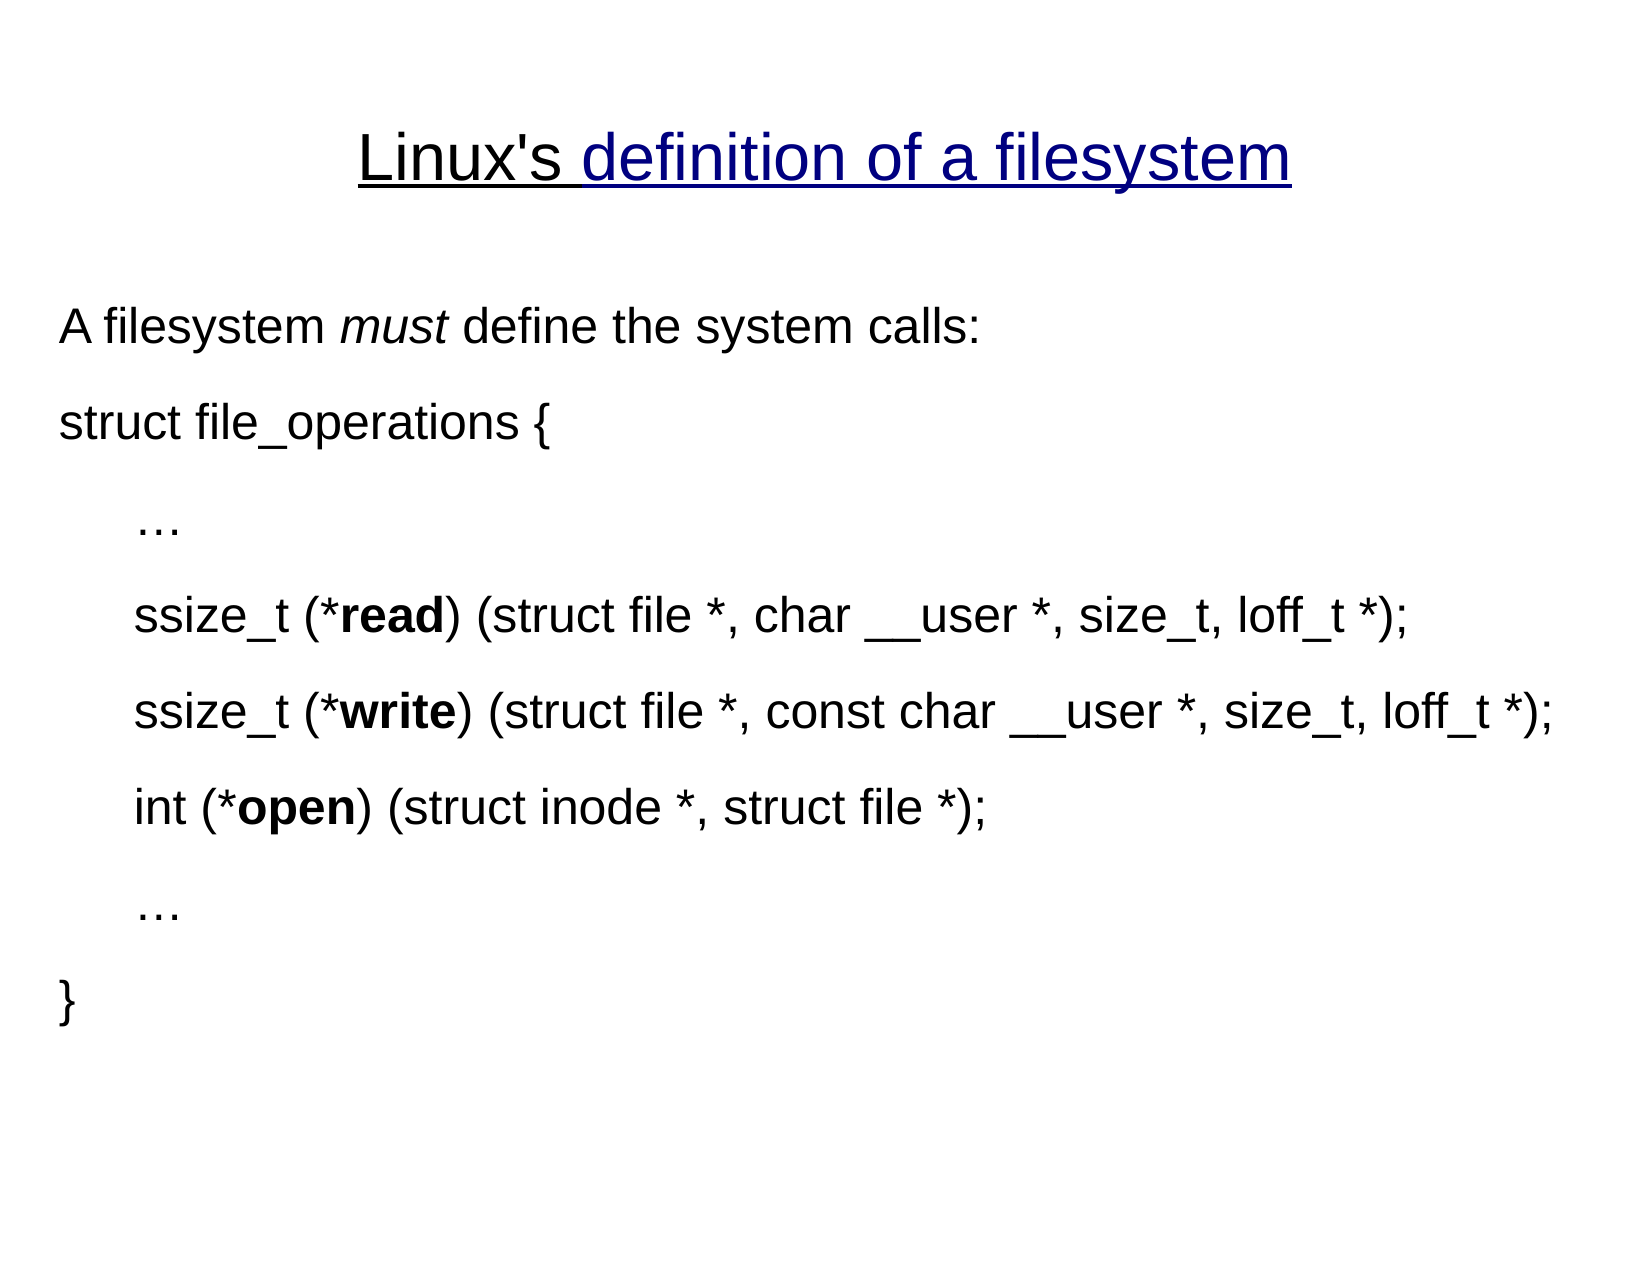

# Linux's definition of a filesystem
A filesystem must define the system calls:
struct file_operations {
…
ssize_t (*read) (struct file *, char __user *, size_t, loff_t *);
ssize_t (*write) (struct file *, const char __user *, size_t, loff_t *);
int (*open) (struct inode *, struct file *);
…
}